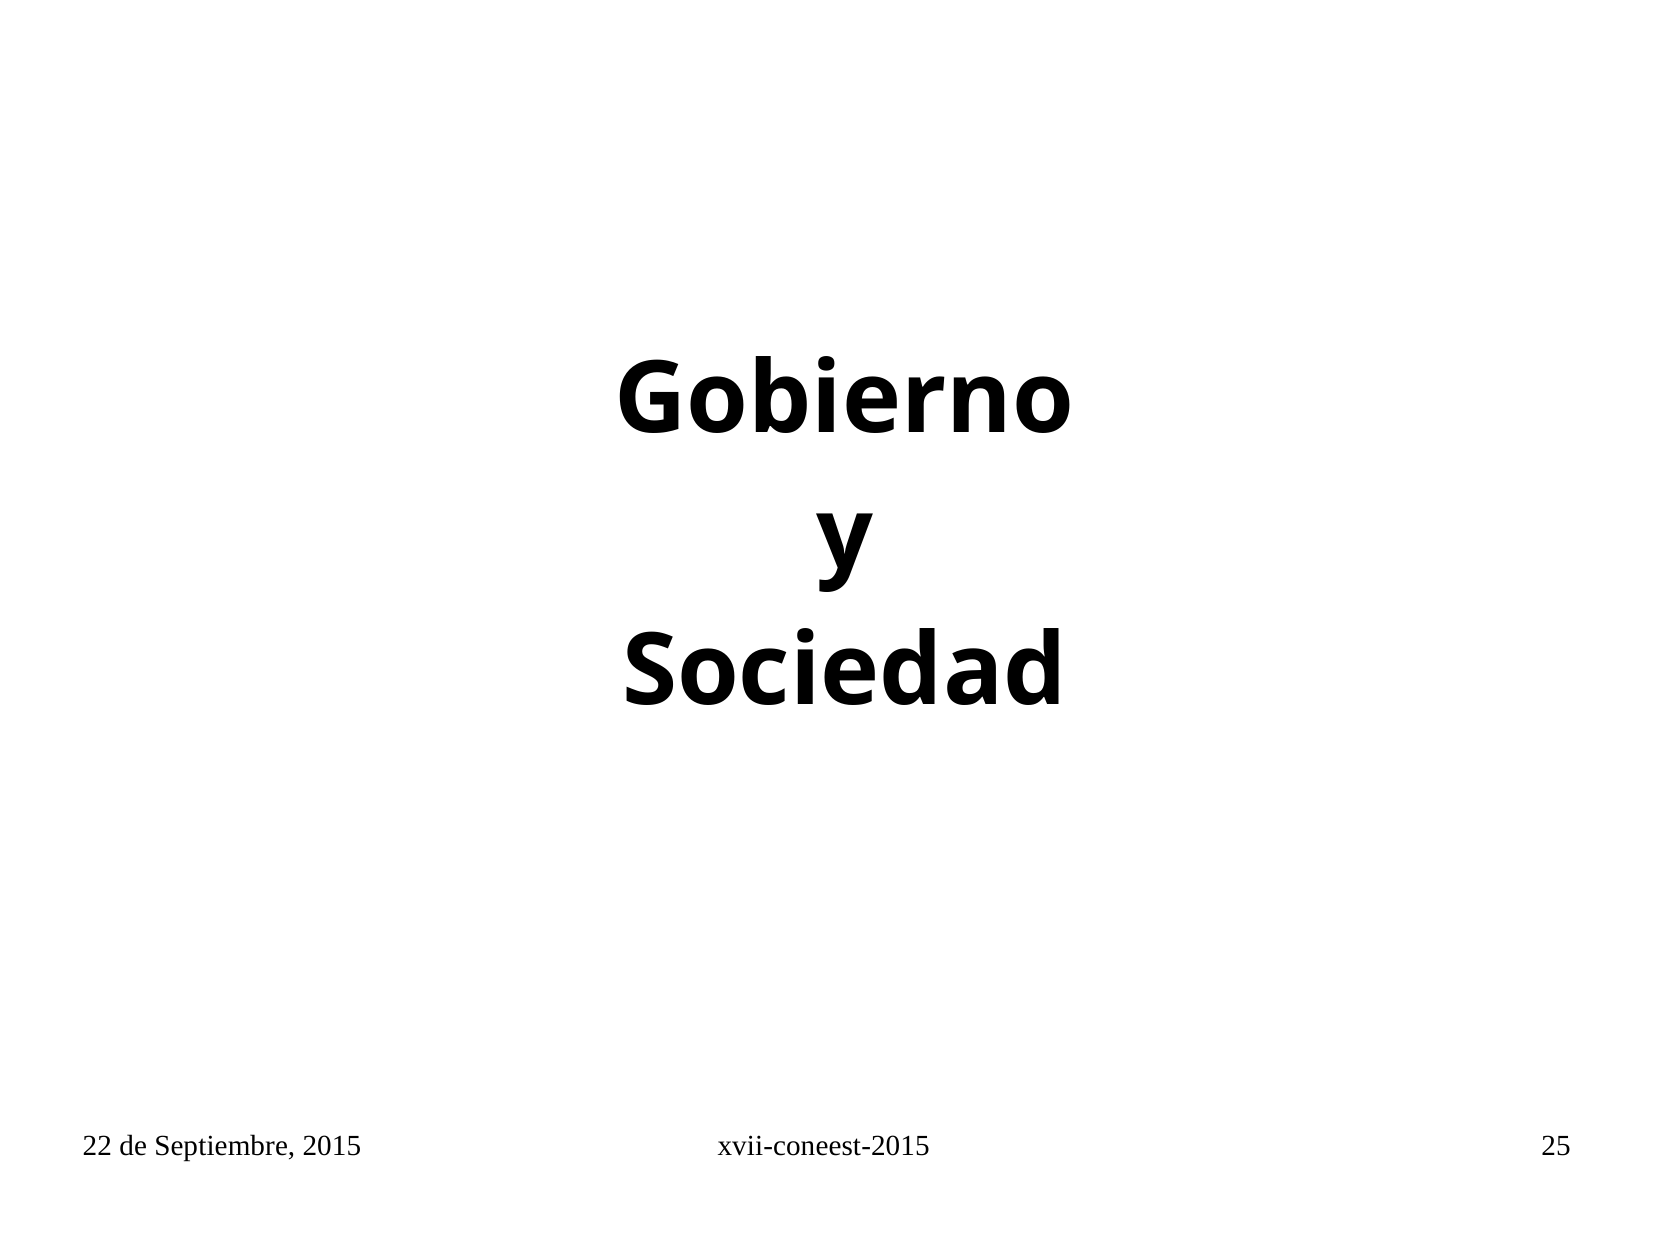

# Gobierno
y
Sociedad
22 de Septiembre, 2015
xvii-coneest-2015
25